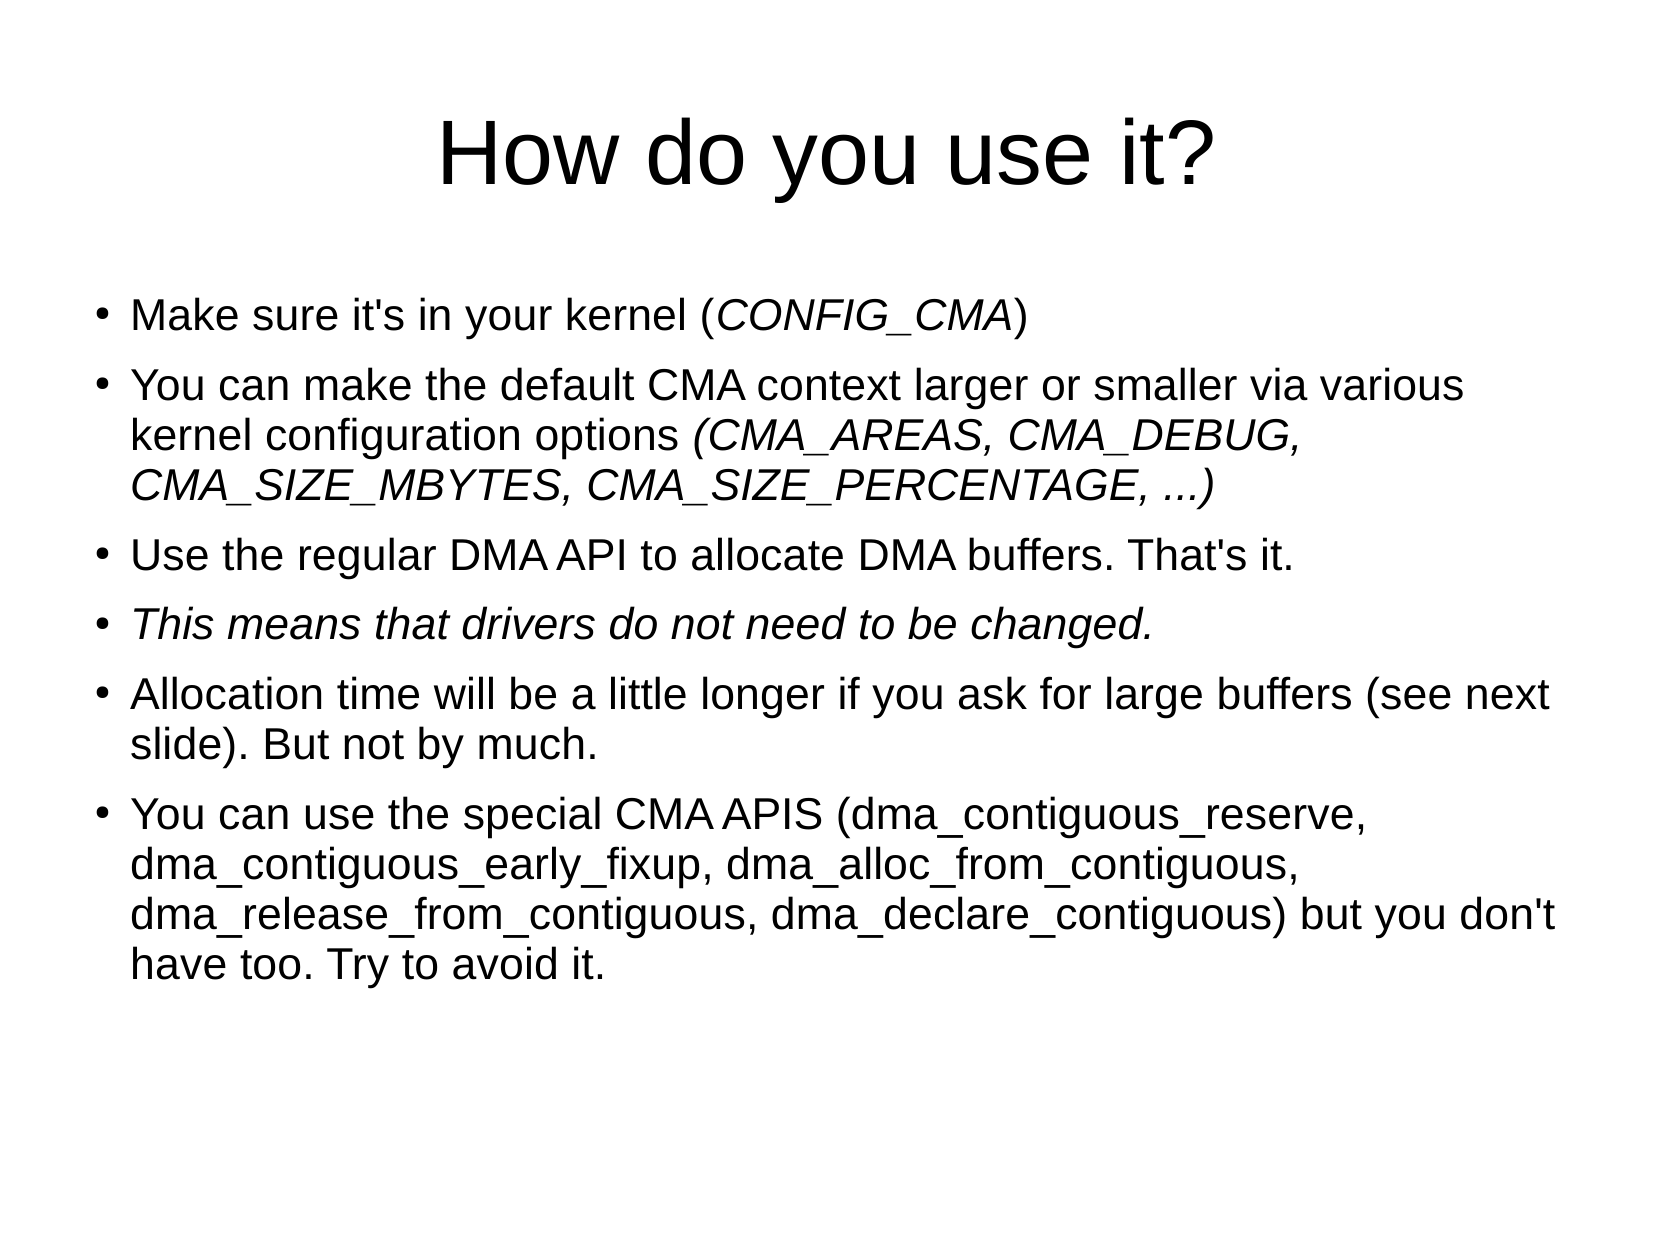

# How do you use it?
Make sure it's in your kernel (CONFIG_CMA)
You can make the default CMA context larger or smaller via various kernel configuration options (CMA_AREAS, CMA_DEBUG, CMA_SIZE_MBYTES, CMA_SIZE_PERCENTAGE, ...)
Use the regular DMA API to allocate DMA buffers. That's it.
This means that drivers do not need to be changed.
Allocation time will be a little longer if you ask for large buffers (see next slide). But not by much.
You can use the special CMA APIS (dma_contiguous_reserve, dma_contiguous_early_fixup, dma_alloc_from_contiguous, dma_release_from_contiguous, dma_declare_contiguous) but you don't have too. Try to avoid it.